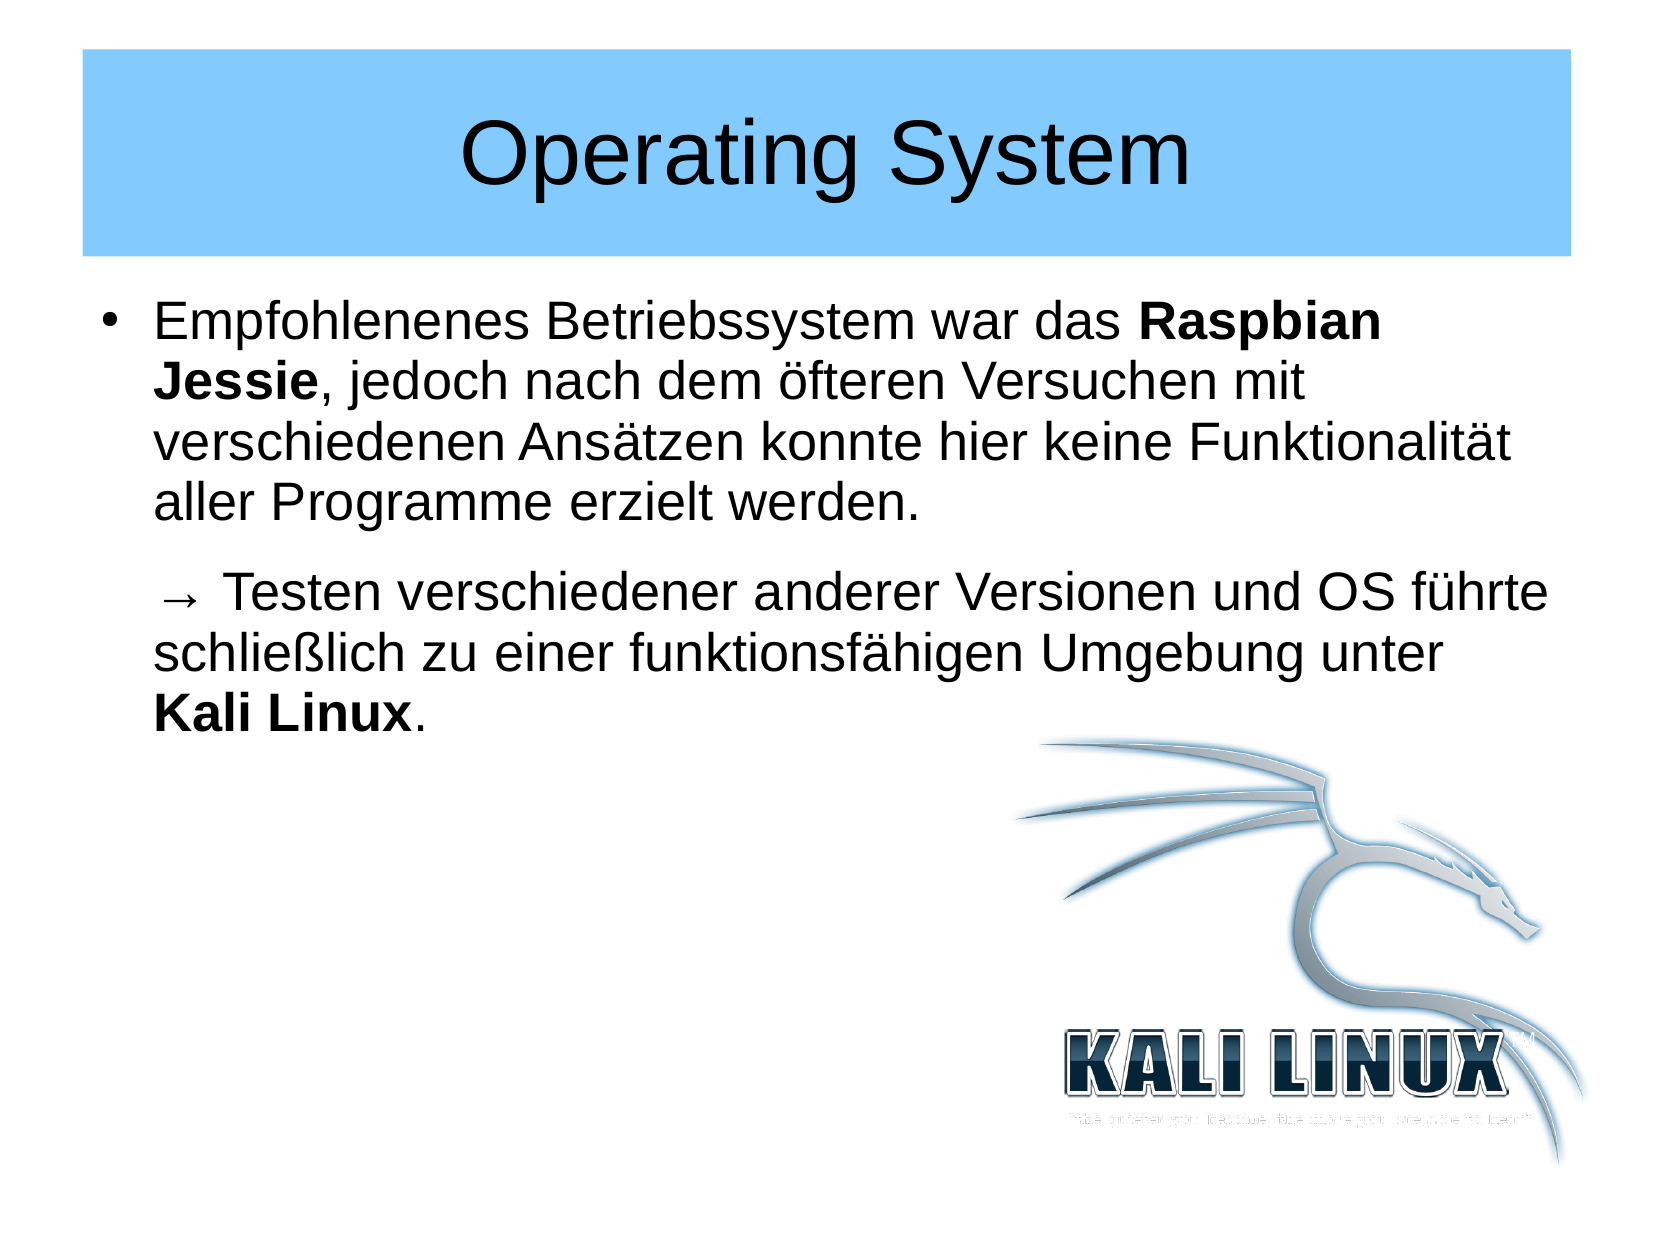

# Operating System
Empfohlenenes Betriebssystem war das Raspbian Jessie, jedoch nach dem öfteren Versuchen mit verschiedenen Ansätzen konnte hier keine Funktionalität aller Programme erzielt werden.
→ Testen verschiedener anderer Versionen und OS führte schließlich zu einer funktionsfähigen Umgebung unter 	Kali Linux.